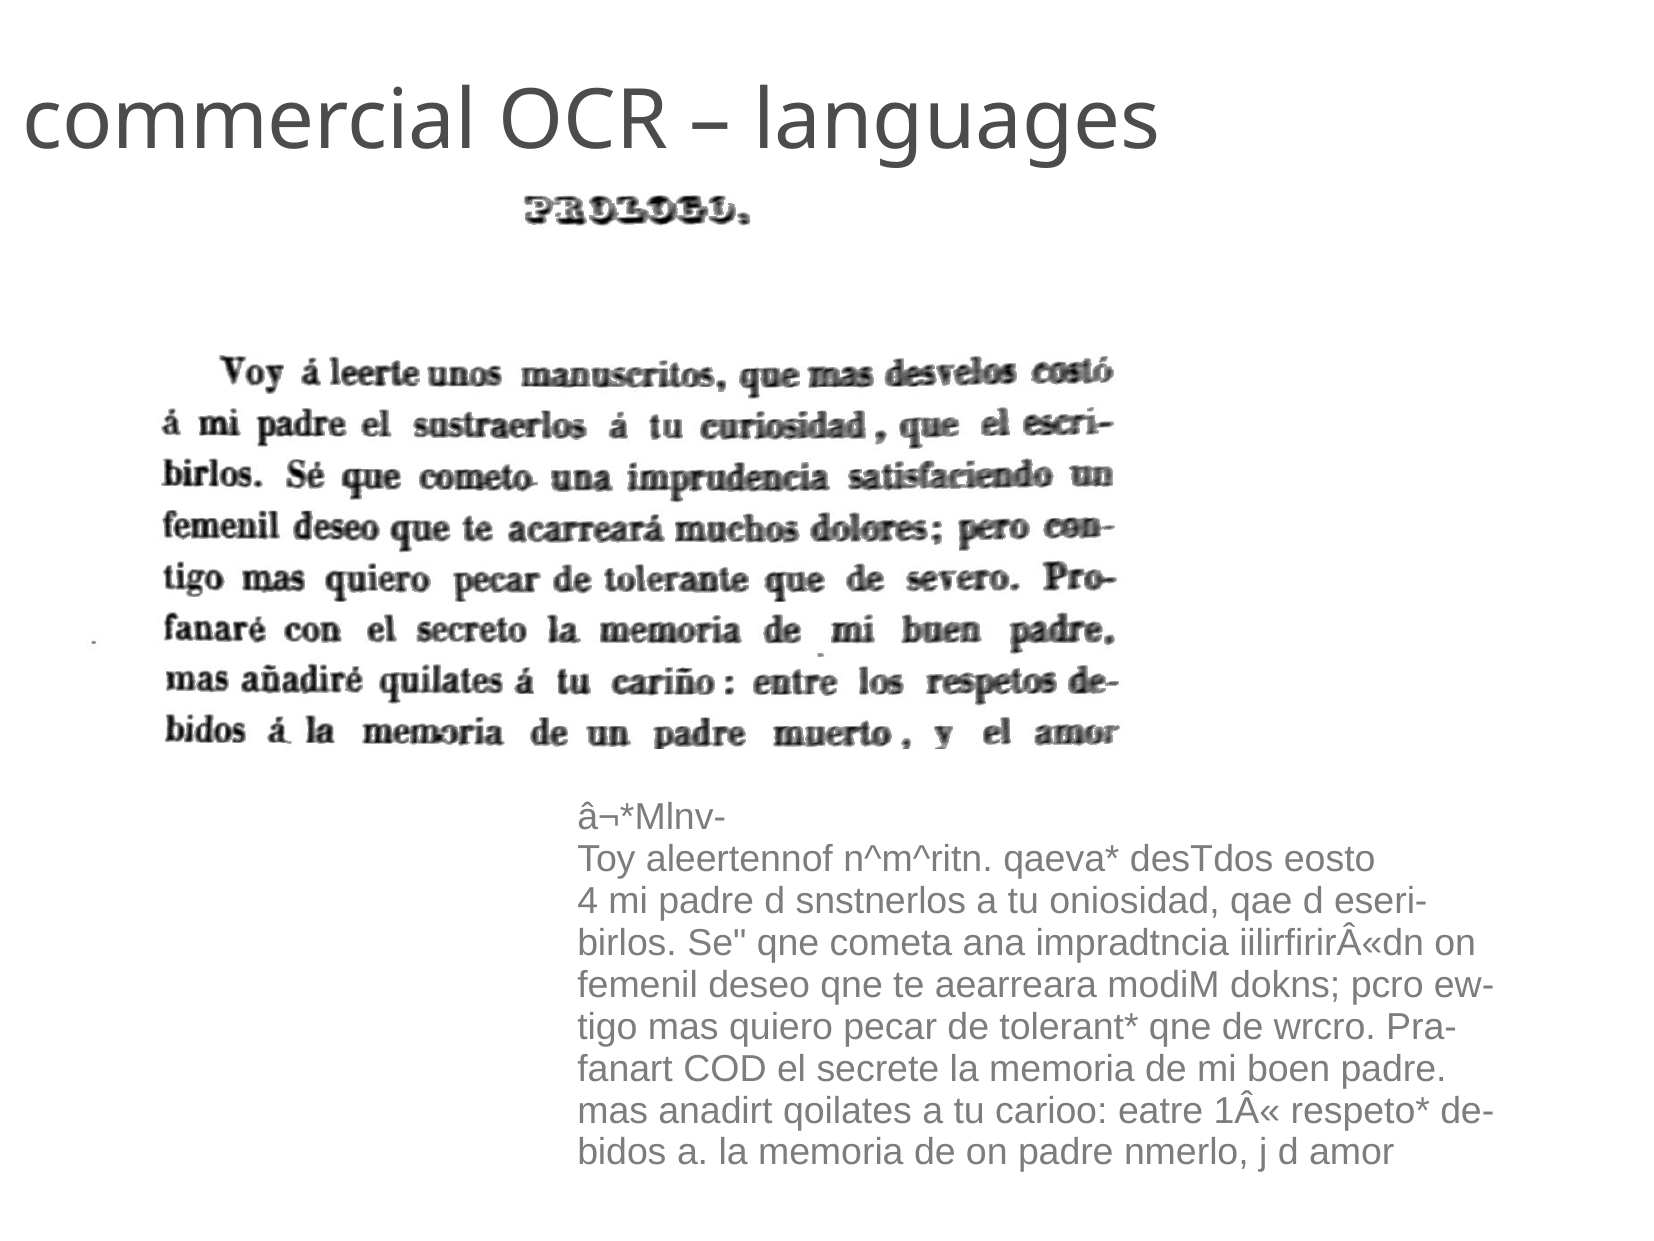

# commercial OCR – languages
â¬*Mlnv-
Toy aleertennof n^m^ritn. qaeva* desTdos eosto
4 mi padre d snstnerlos a tu oniosidad, qae d eseri-
birlos. Se" qne cometa ana impradtncia iilirfirirÂ«dn on
femenil deseo qne te aearreara modiM dokns; pcro ew-
tigo mas quiero pecar de tolerant* qne de wrcro. Pra-
fanart COD el secrete la memoria de mi boen padre.
mas anadirt qoilates a tu carioo: eatre 1Â« respeto* de-
bidos a. la memoria de on padre nmerlo, j d amor